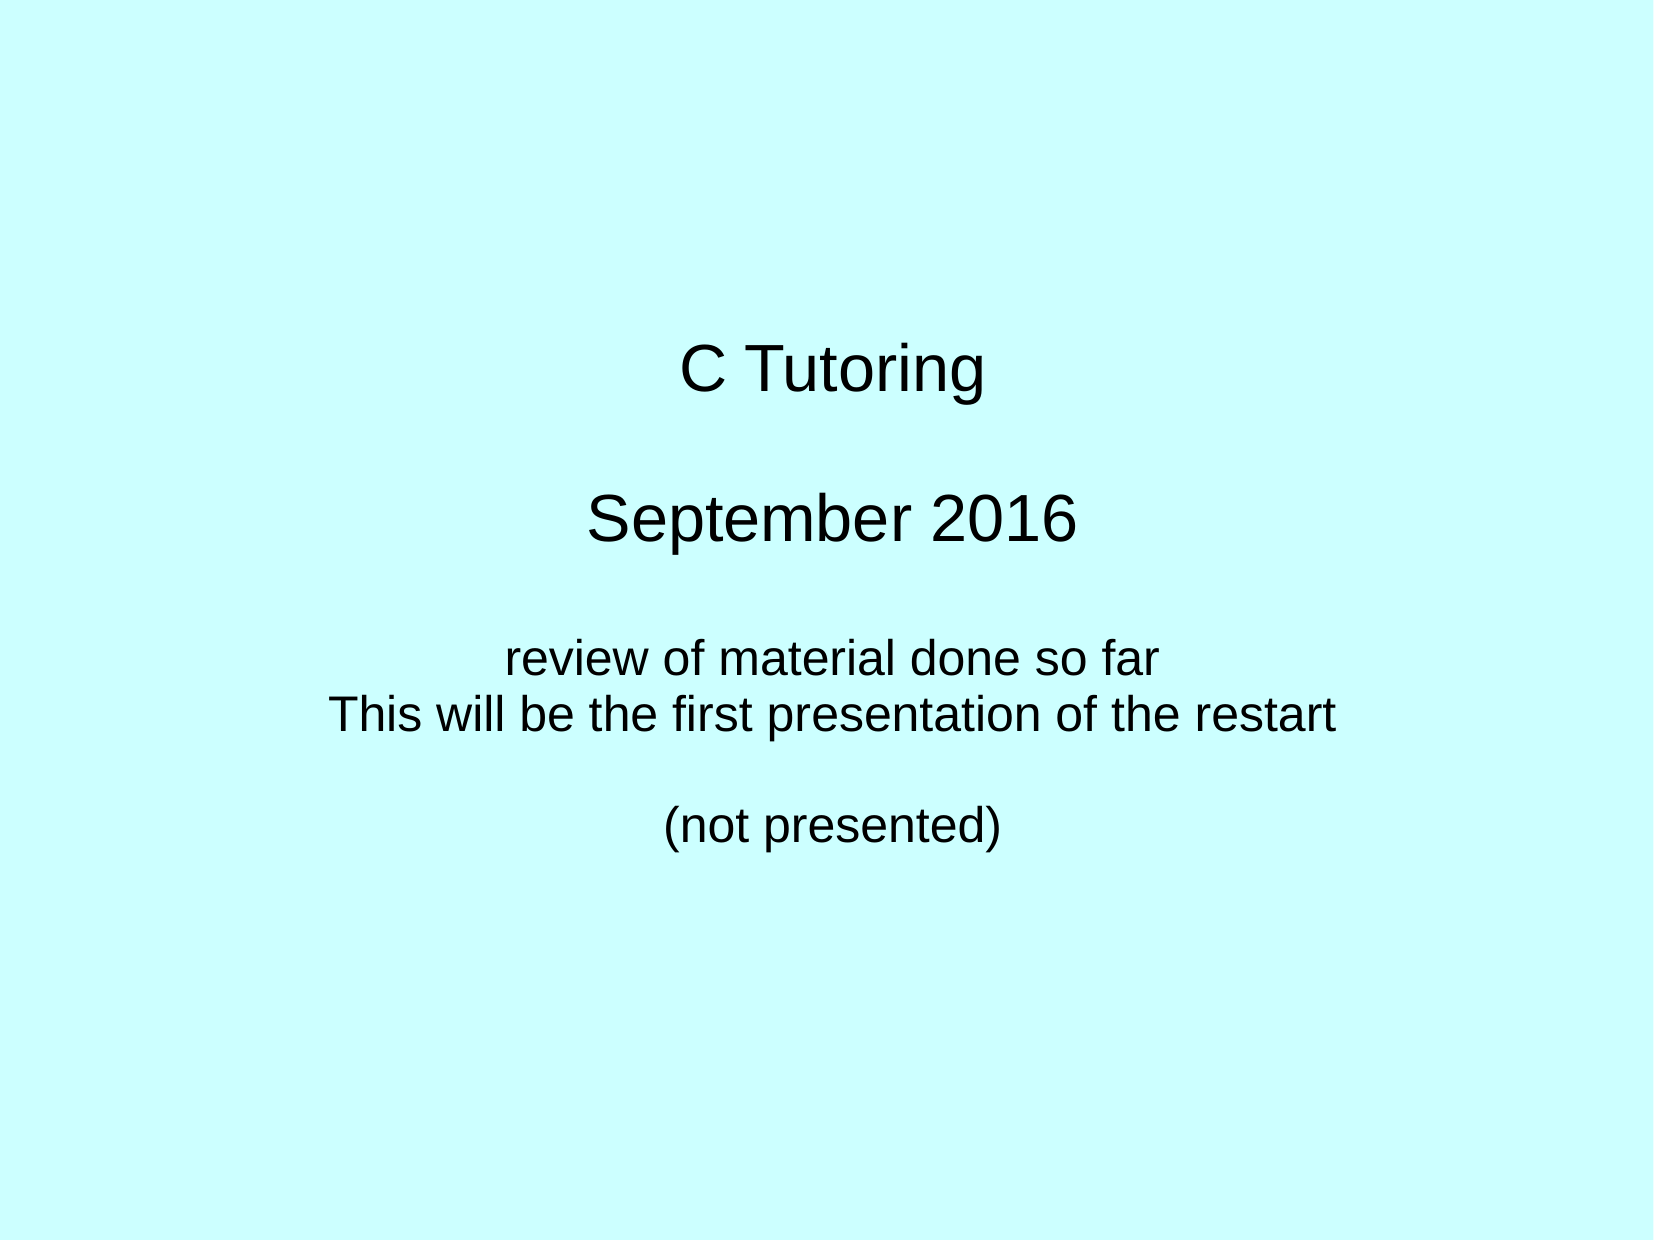

# C Tutoring
September 2016
review of material done so far
This will be the first presentation of the restart
(not presented)